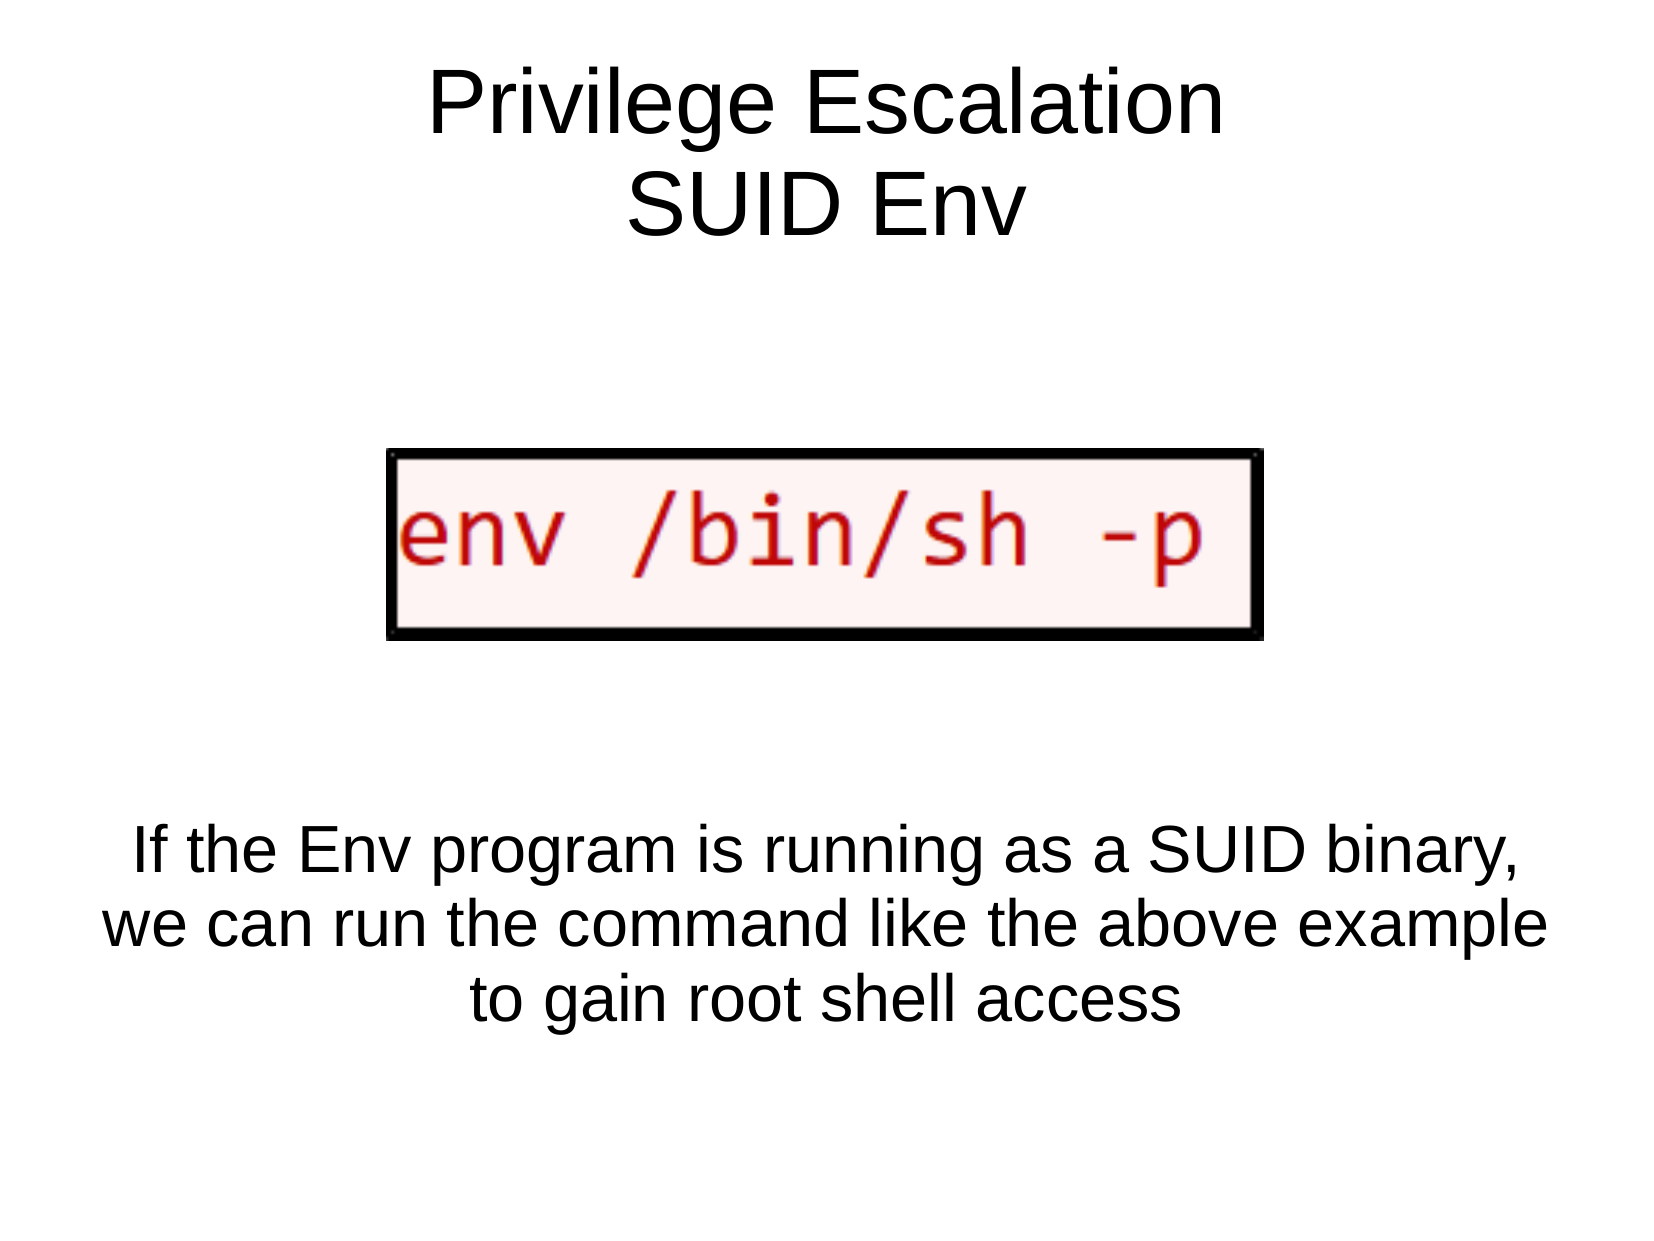

# Privilege Escalation SUID Env
If the Env program is running as a SUID binary, we can run the command like the above example to gain root shell access